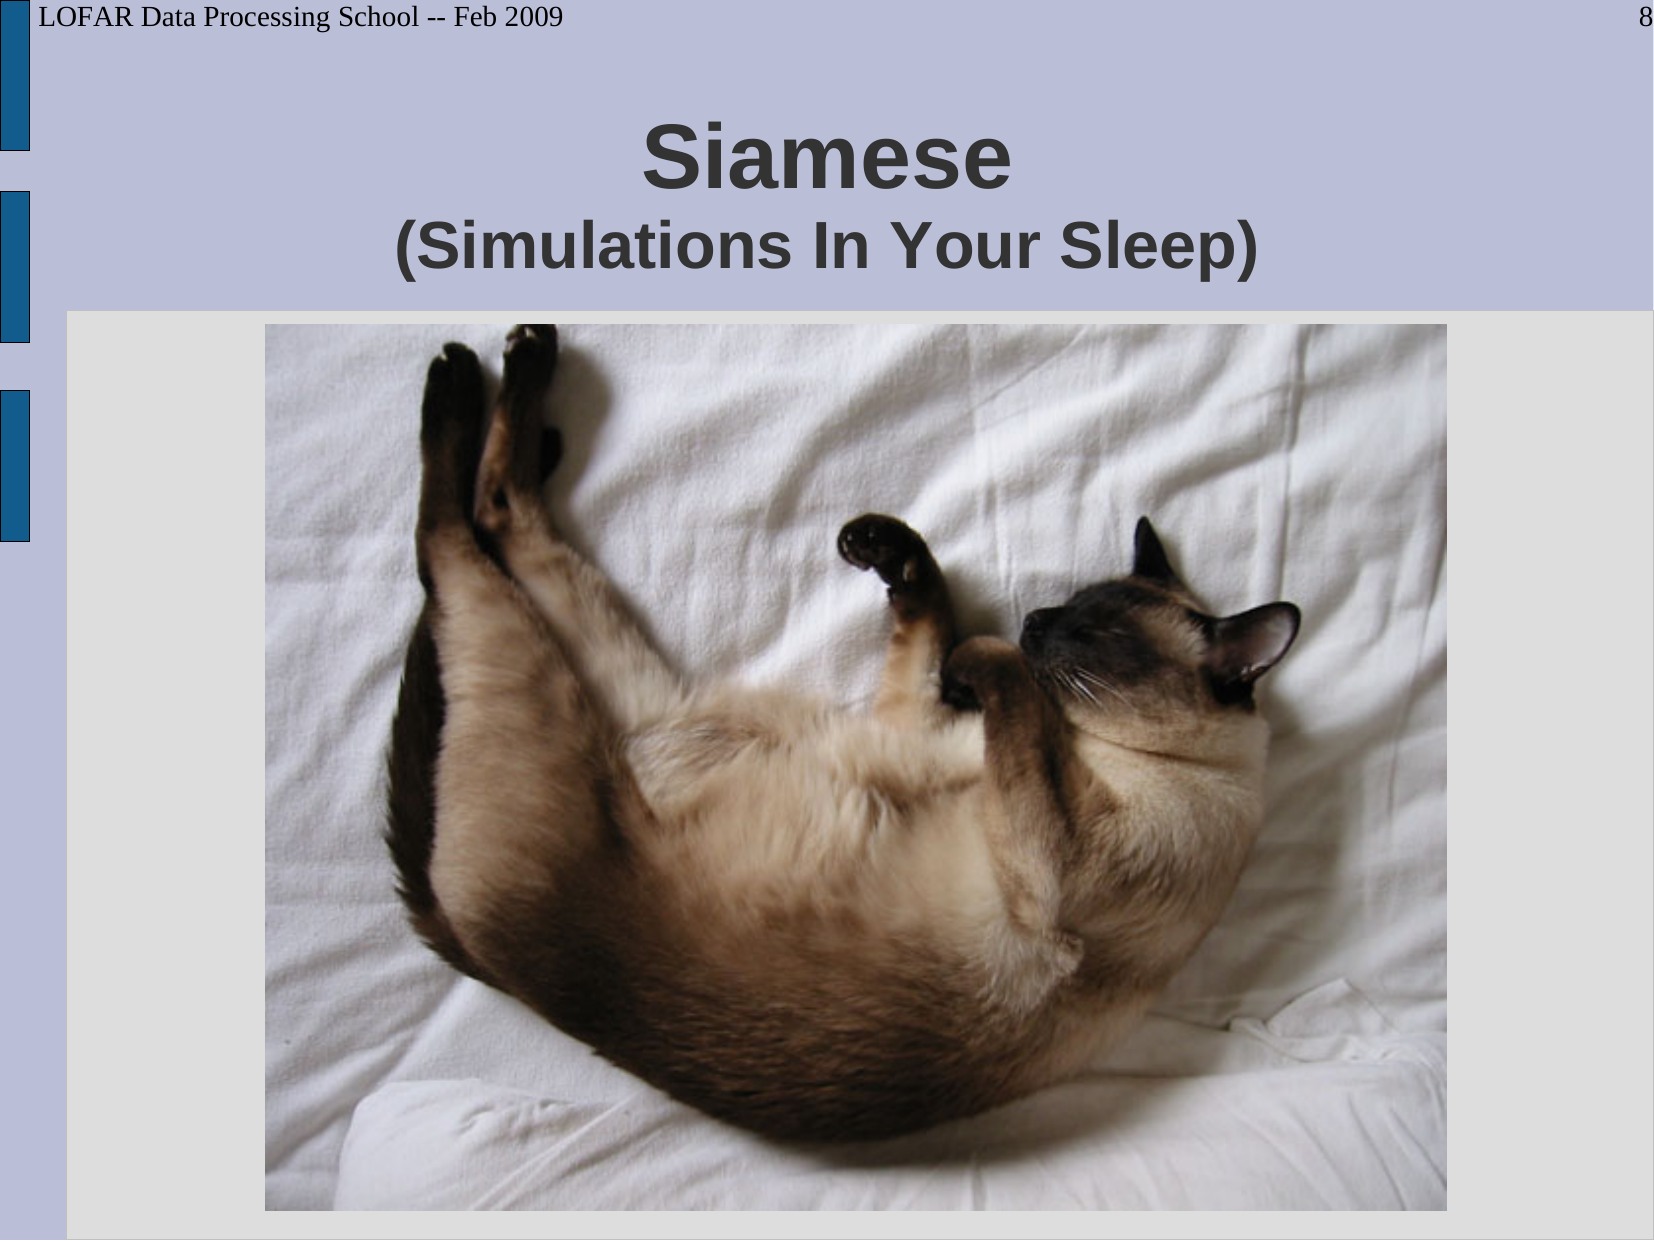

LOFAR Data Processing School -- Feb 2009
8
# Siamese (Simulations In Your Sleep)